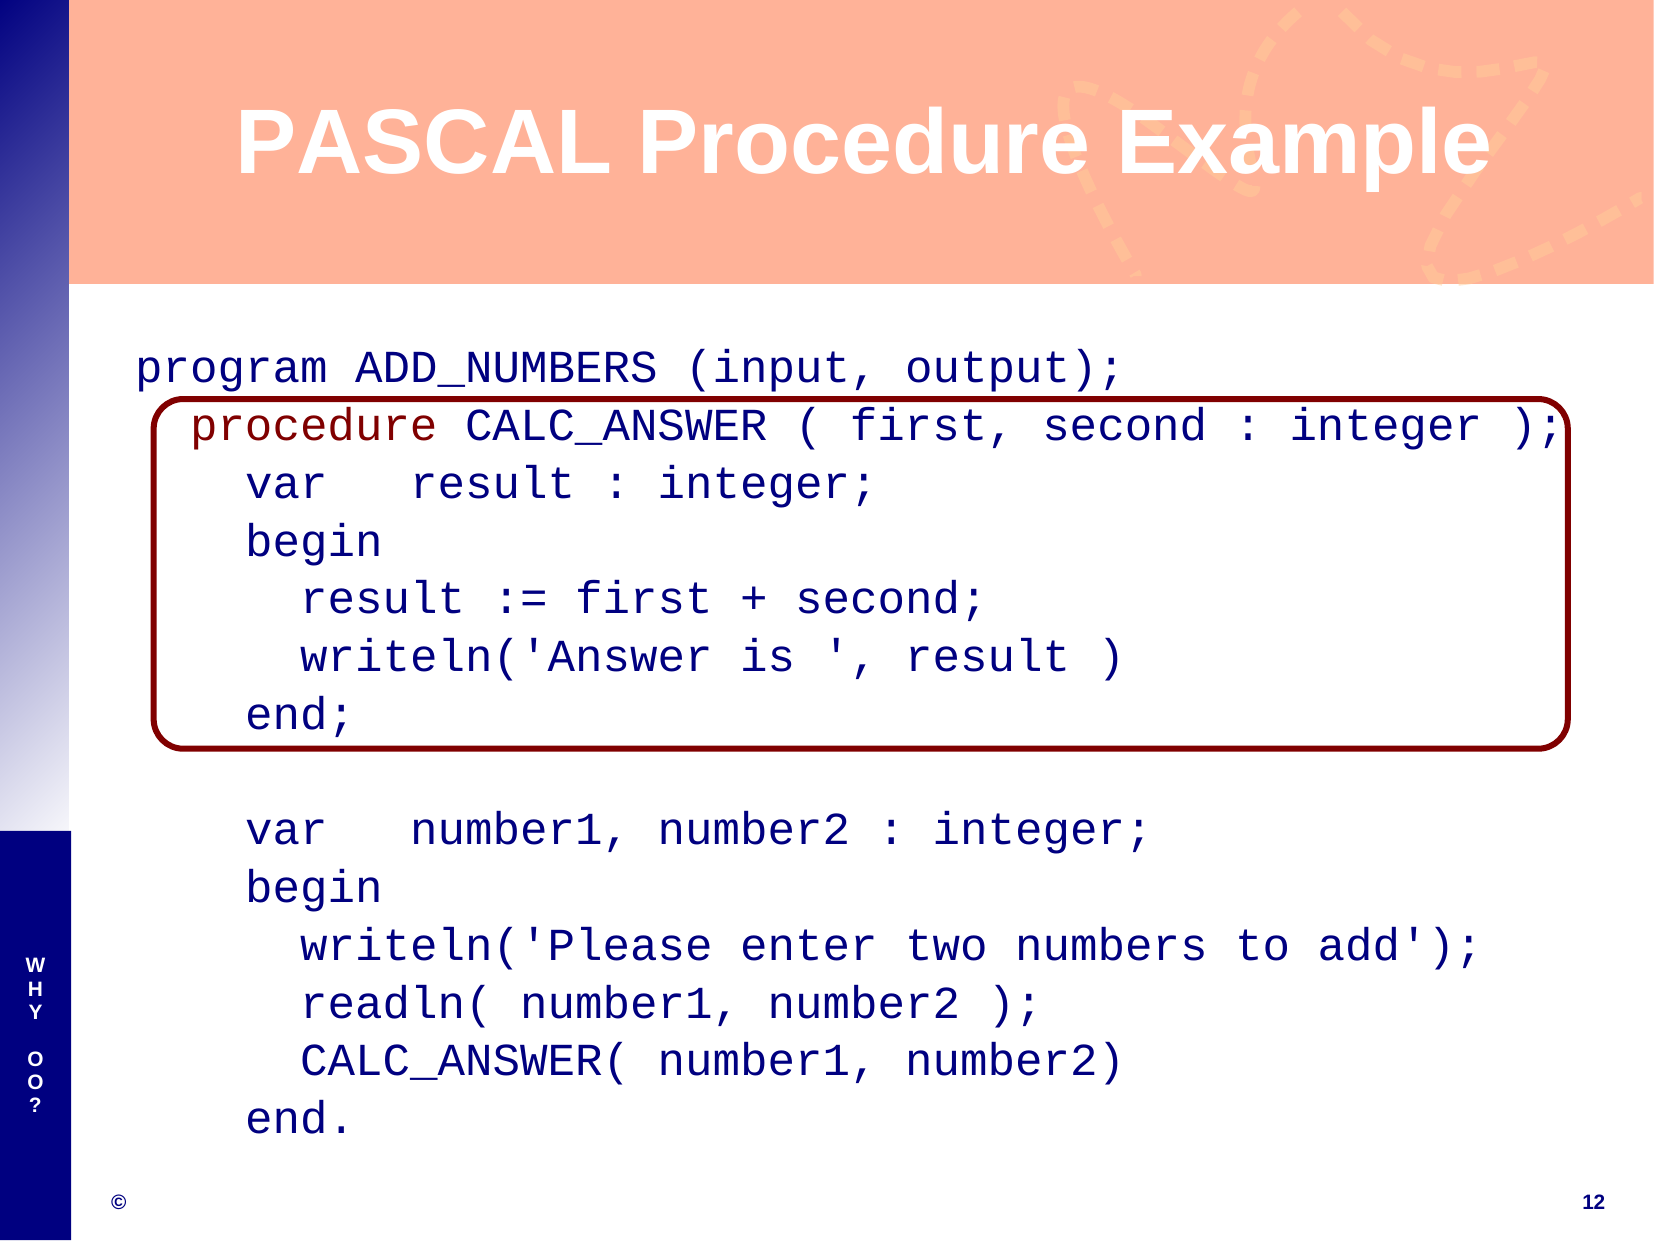

# PASCAL Procedure Example
program ADD_NUMBERS (input, output);
 procedure CALC_ANSWER ( first, second : integer );
 var result : integer;
 begin
 result := first + second;
 writeln('Answer is ', result )
 end;
 var number1, number2 : integer;
 begin
 writeln('Please enter two numbers to add');
 readln( number1, number2 );
 CALC_ANSWER( number1, number2)
 end.
W
H
Y
O
O
?